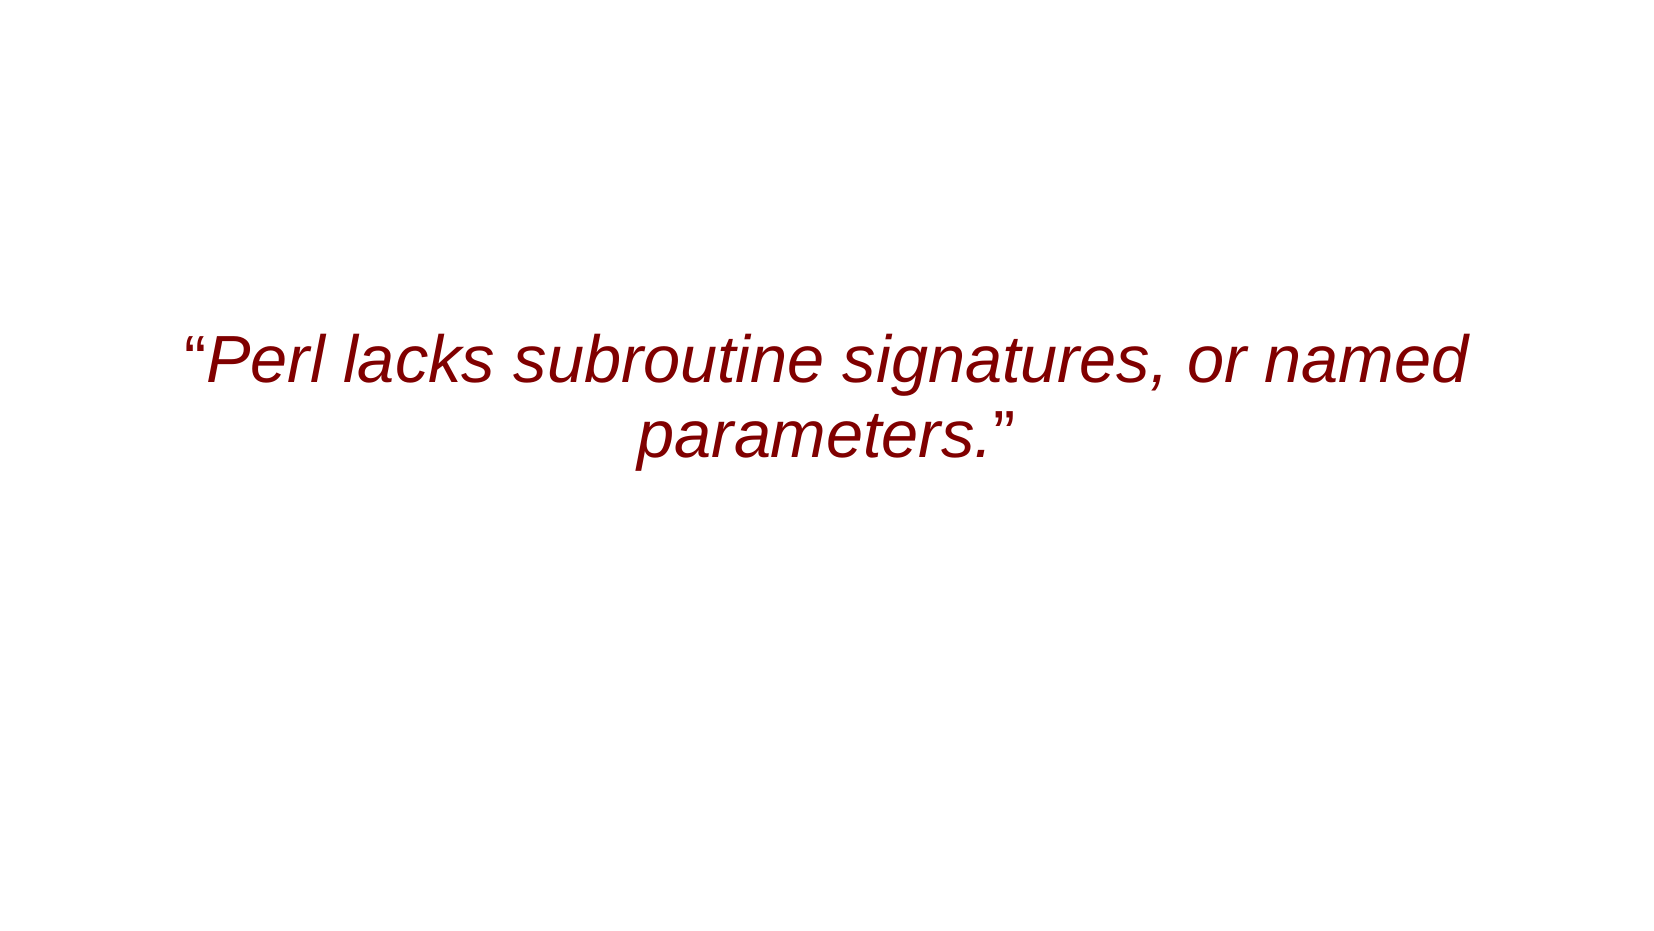

# “Perl lacks subroutine signatures, or named parameters.”